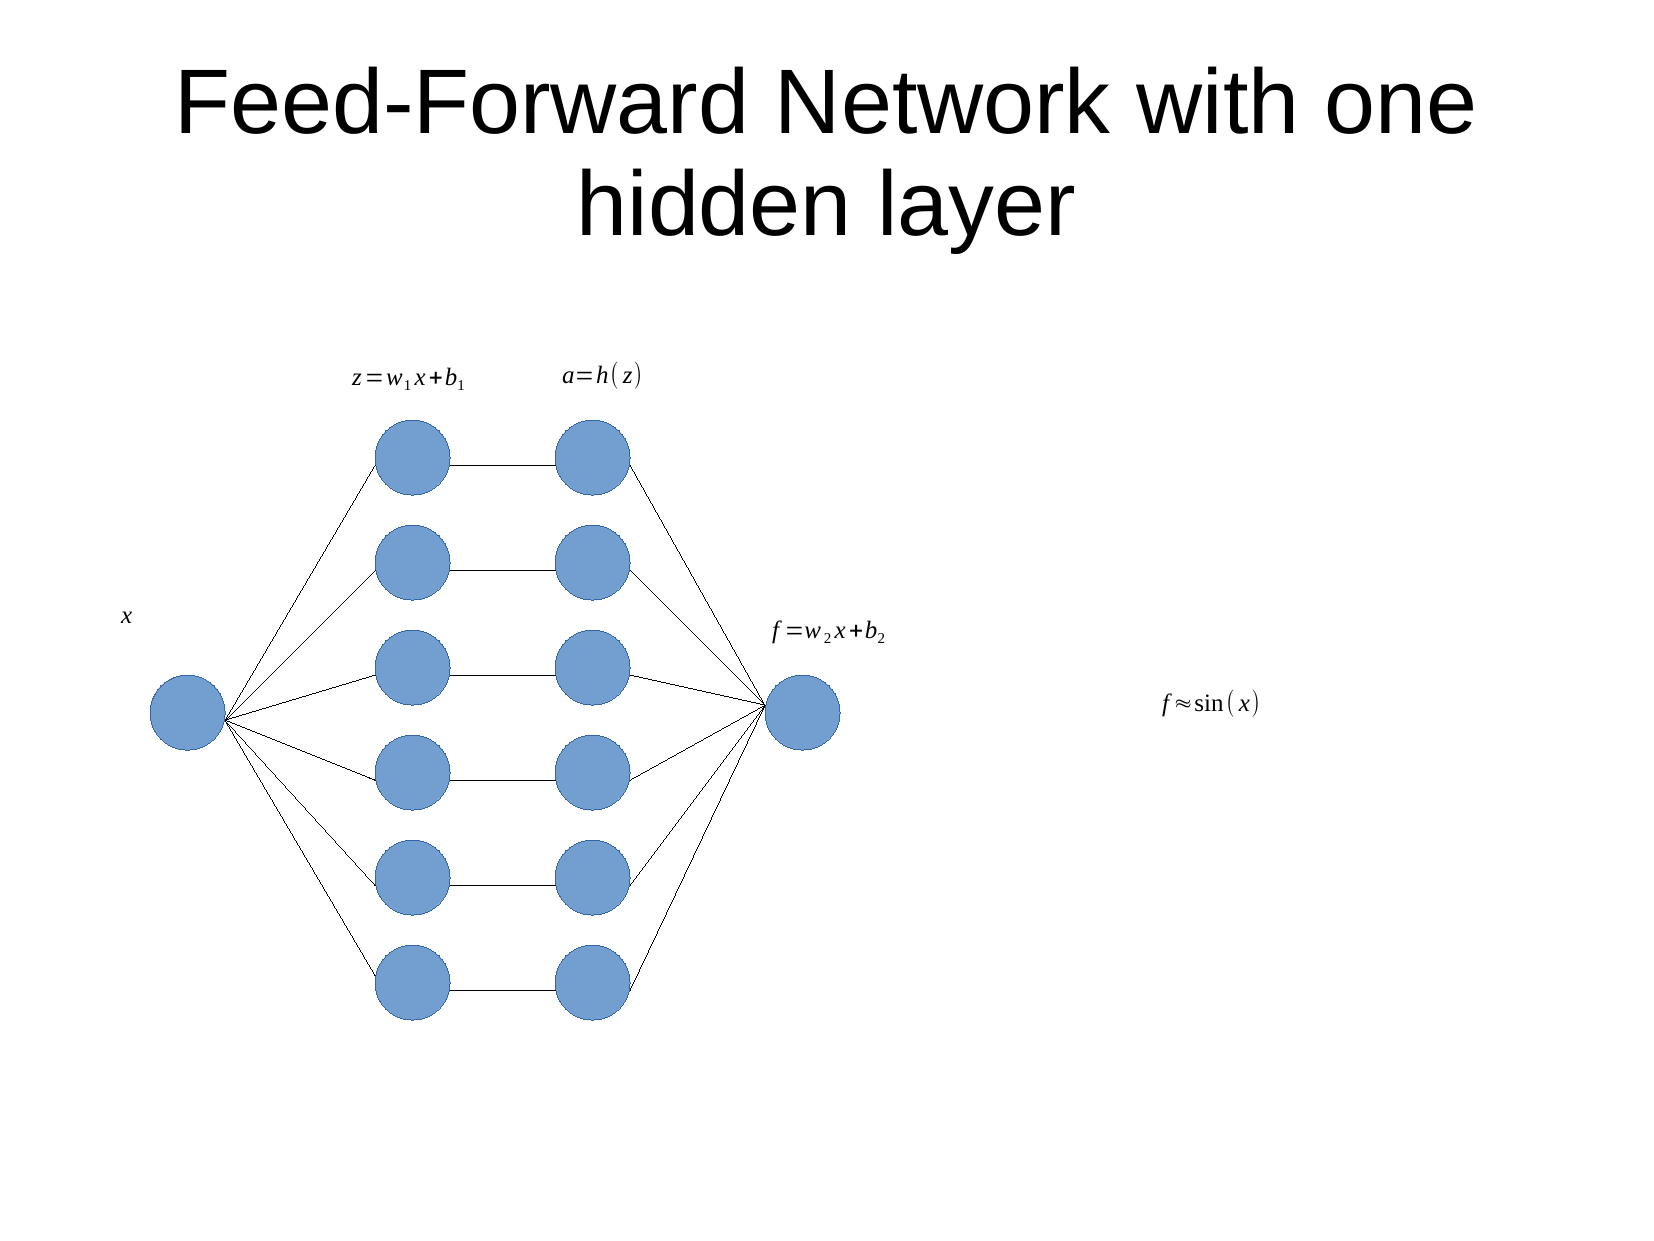

# Feed-Forward Network with one hidden layer